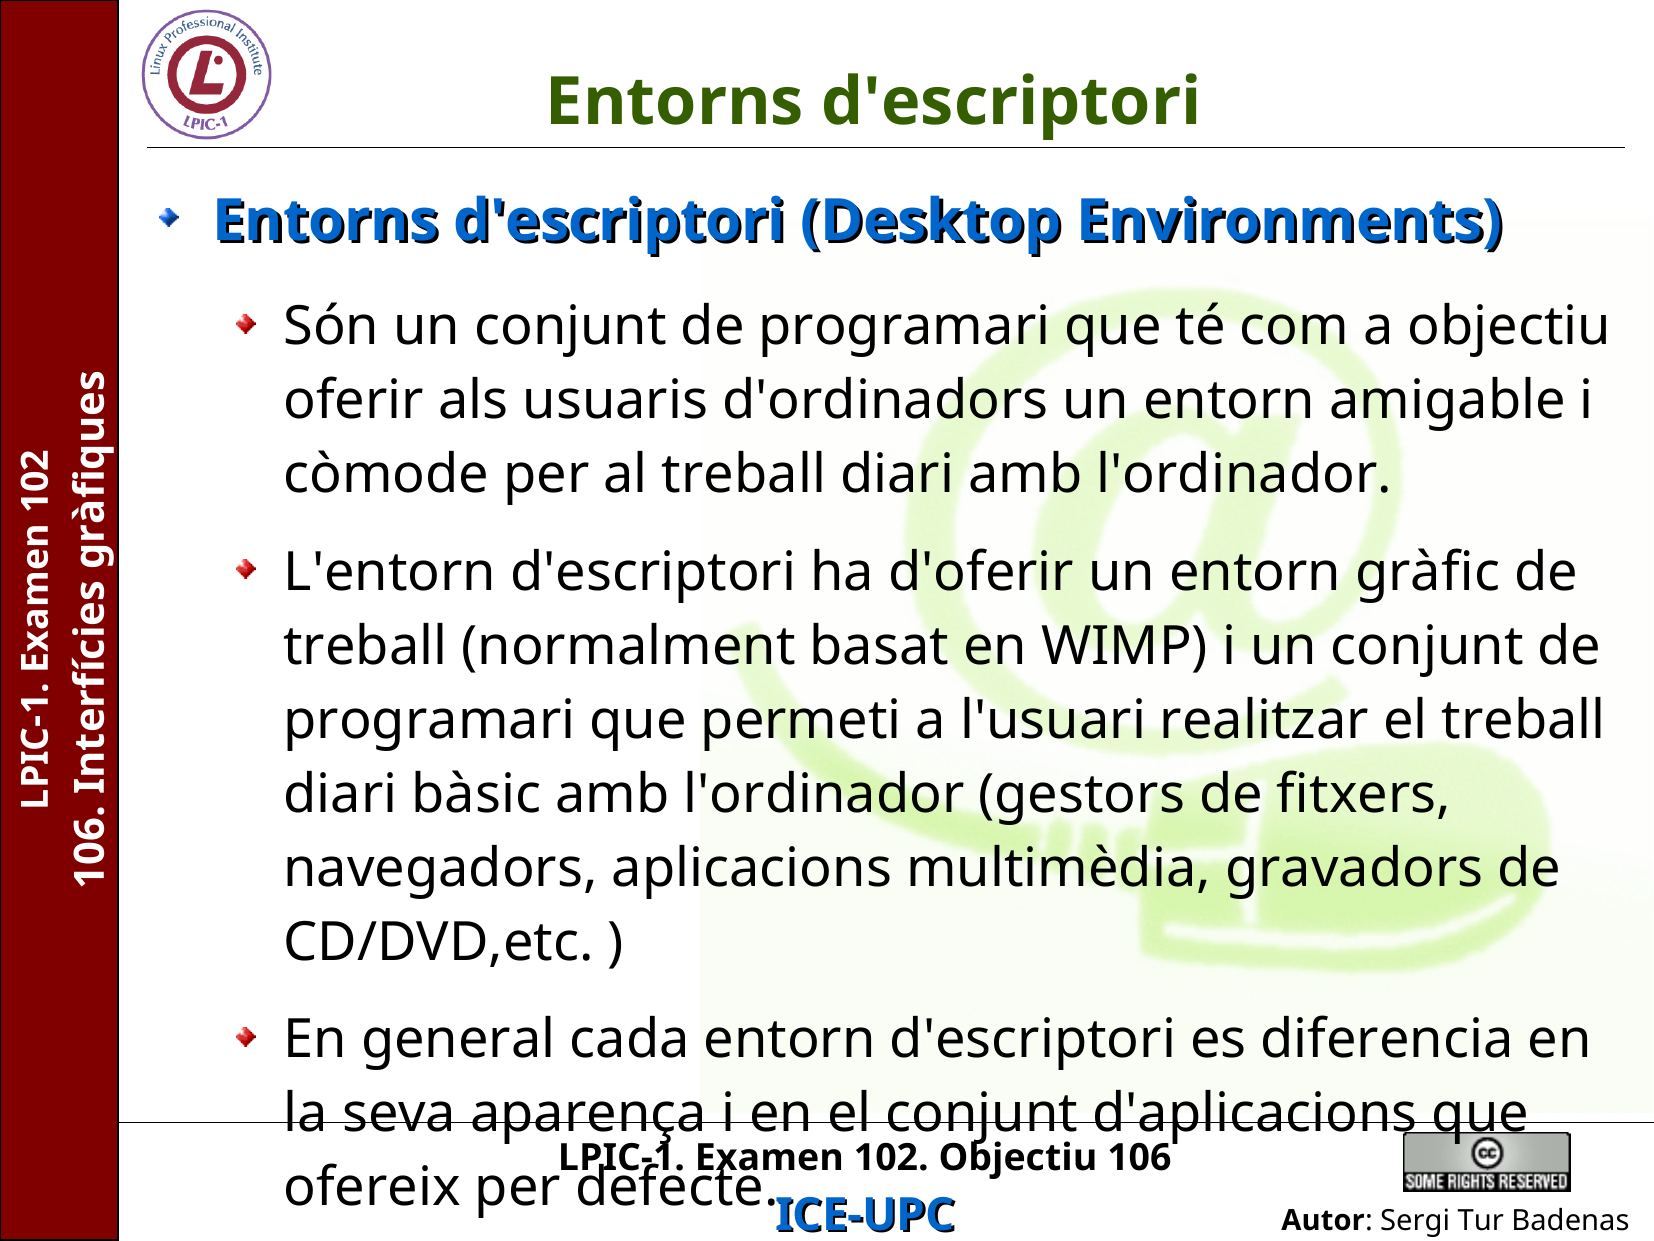

# Entorns d'escriptori
Entorns d'escriptori (Desktop Environments)
Són un conjunt de programari que té com a objectiu oferir als usuaris d'ordinadors un entorn amigable i còmode per al treball diari amb l'ordinador.
L'entorn d'escriptori ha d'oferir un entorn gràfic de treball (normalment basat en WIMP) i un conjunt de programari que permeti a l'usuari realitzar el treball diari bàsic amb l'ordinador (gestors de fitxers, navegadors, aplicacions multimèdia, gravadors de CD/DVD,etc. )
En general cada entorn d'escriptori es diferencia en la seva aparença i en el conjunt d'aplicacions que ofereix per defecte.